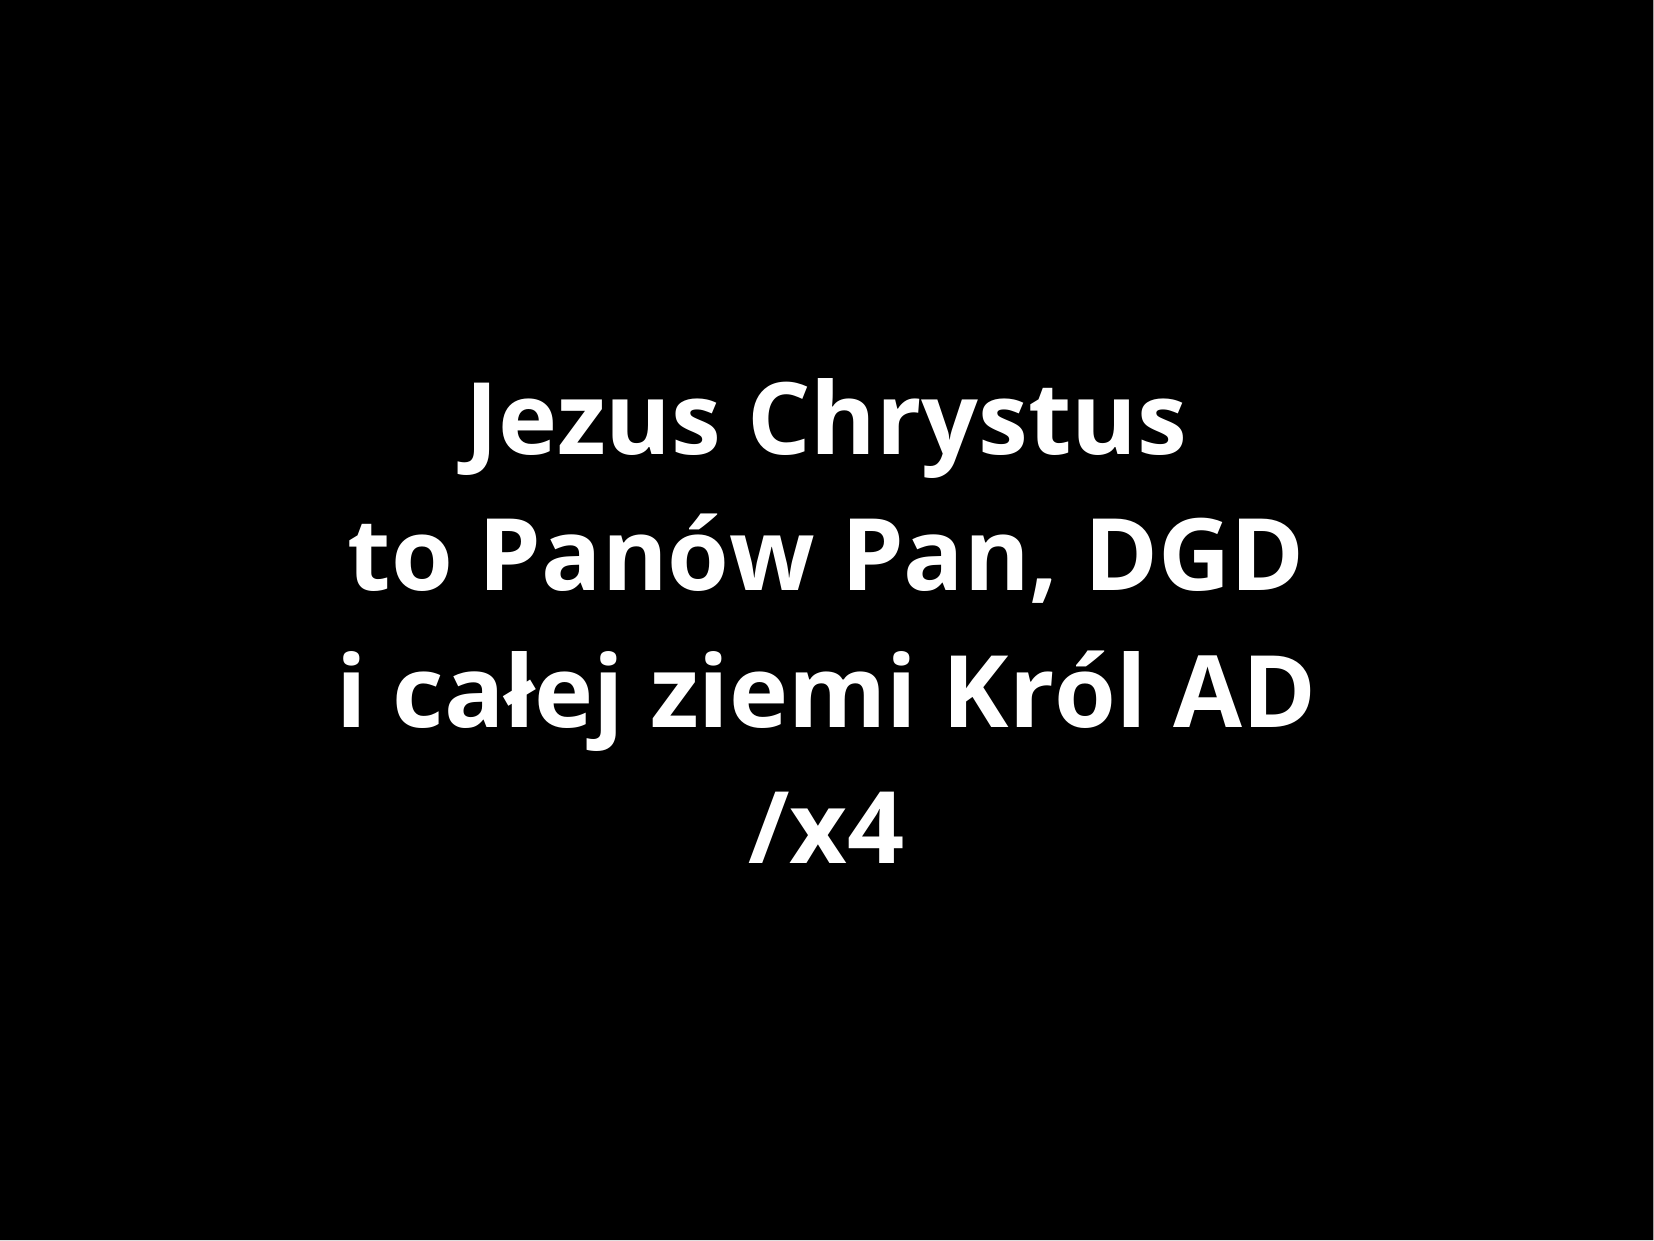

# Jezus Chrystus to Panów Pan, DGD i całej ziemi Król AD /x4